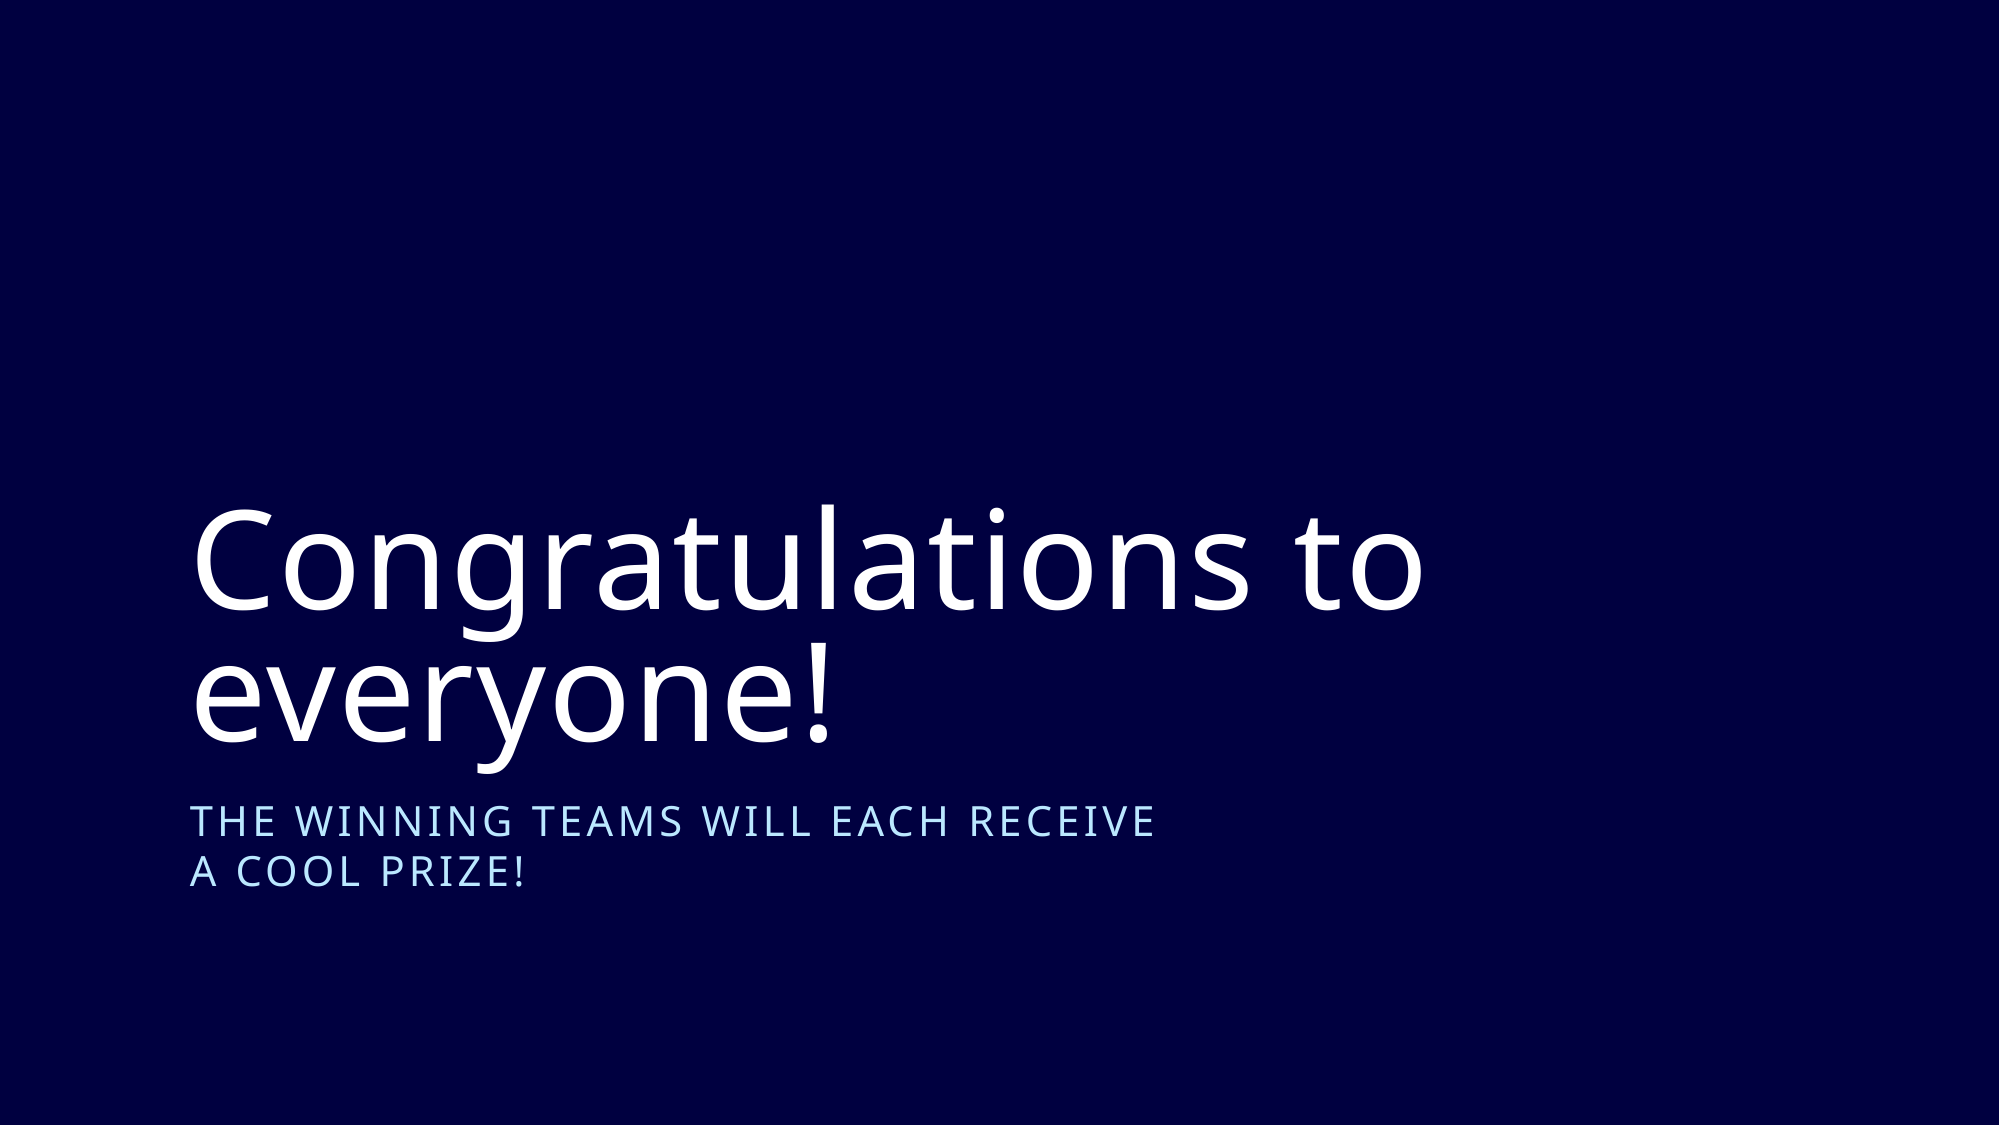

# Congratulations to everyone!
The WINNING teams will each receive a cool prize!